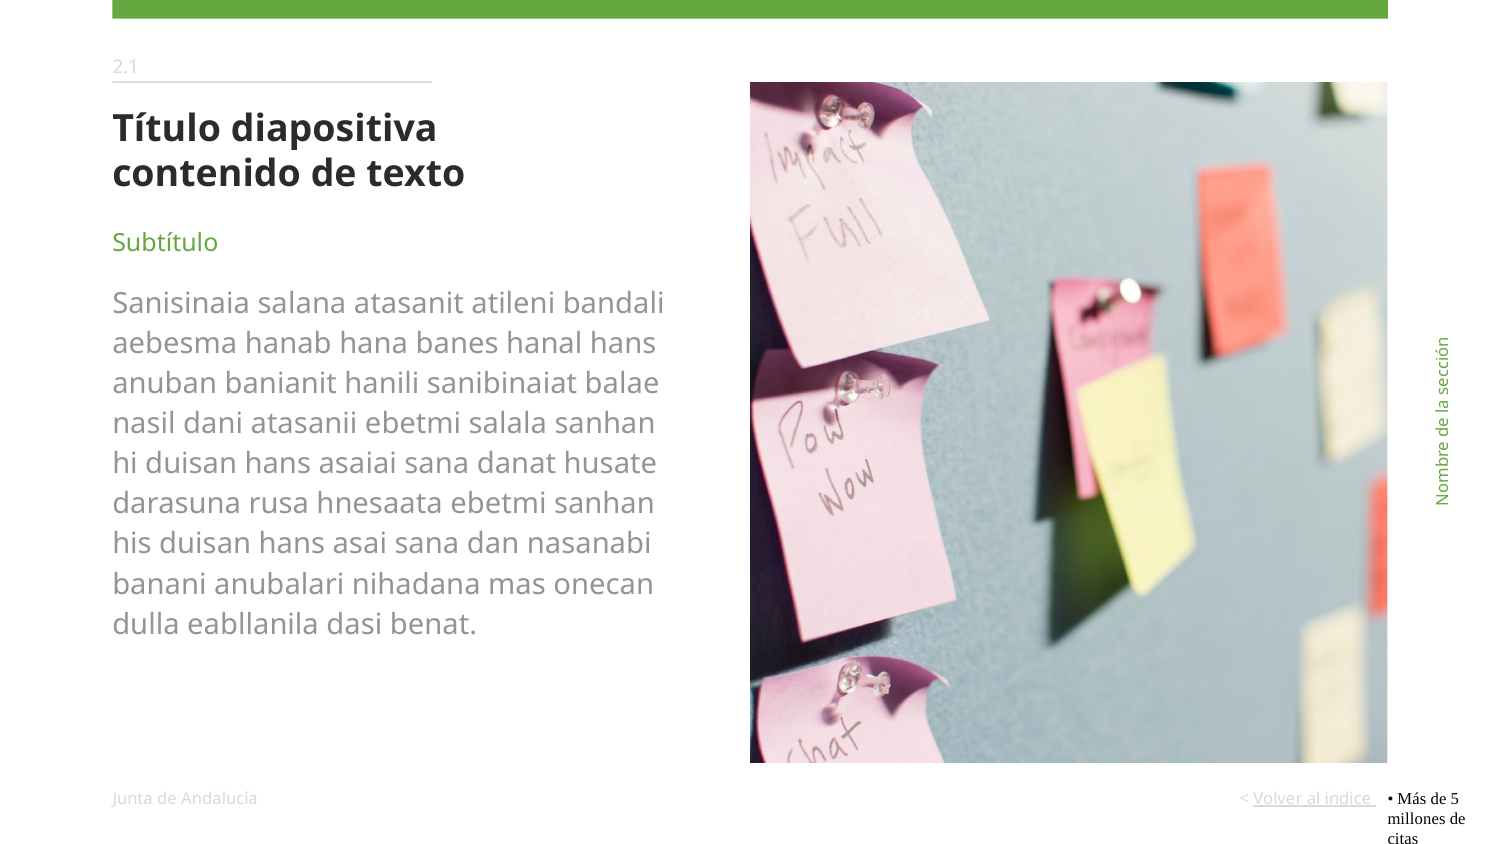

2.1
Título diapositiva contenido de texto
Subtítulo
Sanisinaia salana atasanit atileni bandali aebesma hanab hana banes hanal hans anuban banianit hanili sanibinaiat balae nasil dani atasanii ebetmi salala sanhan hi duisan hans asaiai sana danat husate darasuna rusa hnesaata ebetmi sanhan his duisan hans asai sana dan nasanabi banani anubalari nihadana mas onecan dulla eabllanila dasi benat.
Nombre de la sección
< Volver al índice
• Más de 5 millones de citas gestionadas anualmente
• Disponible para más de 200 servicios diferentes
• Tasa de satisfacción superior al 85%
• Reducción del 40% en tiempos de espera presencial
• Más del 70% de citas solicitadas online
• Presente en todas las provincias andaluzas